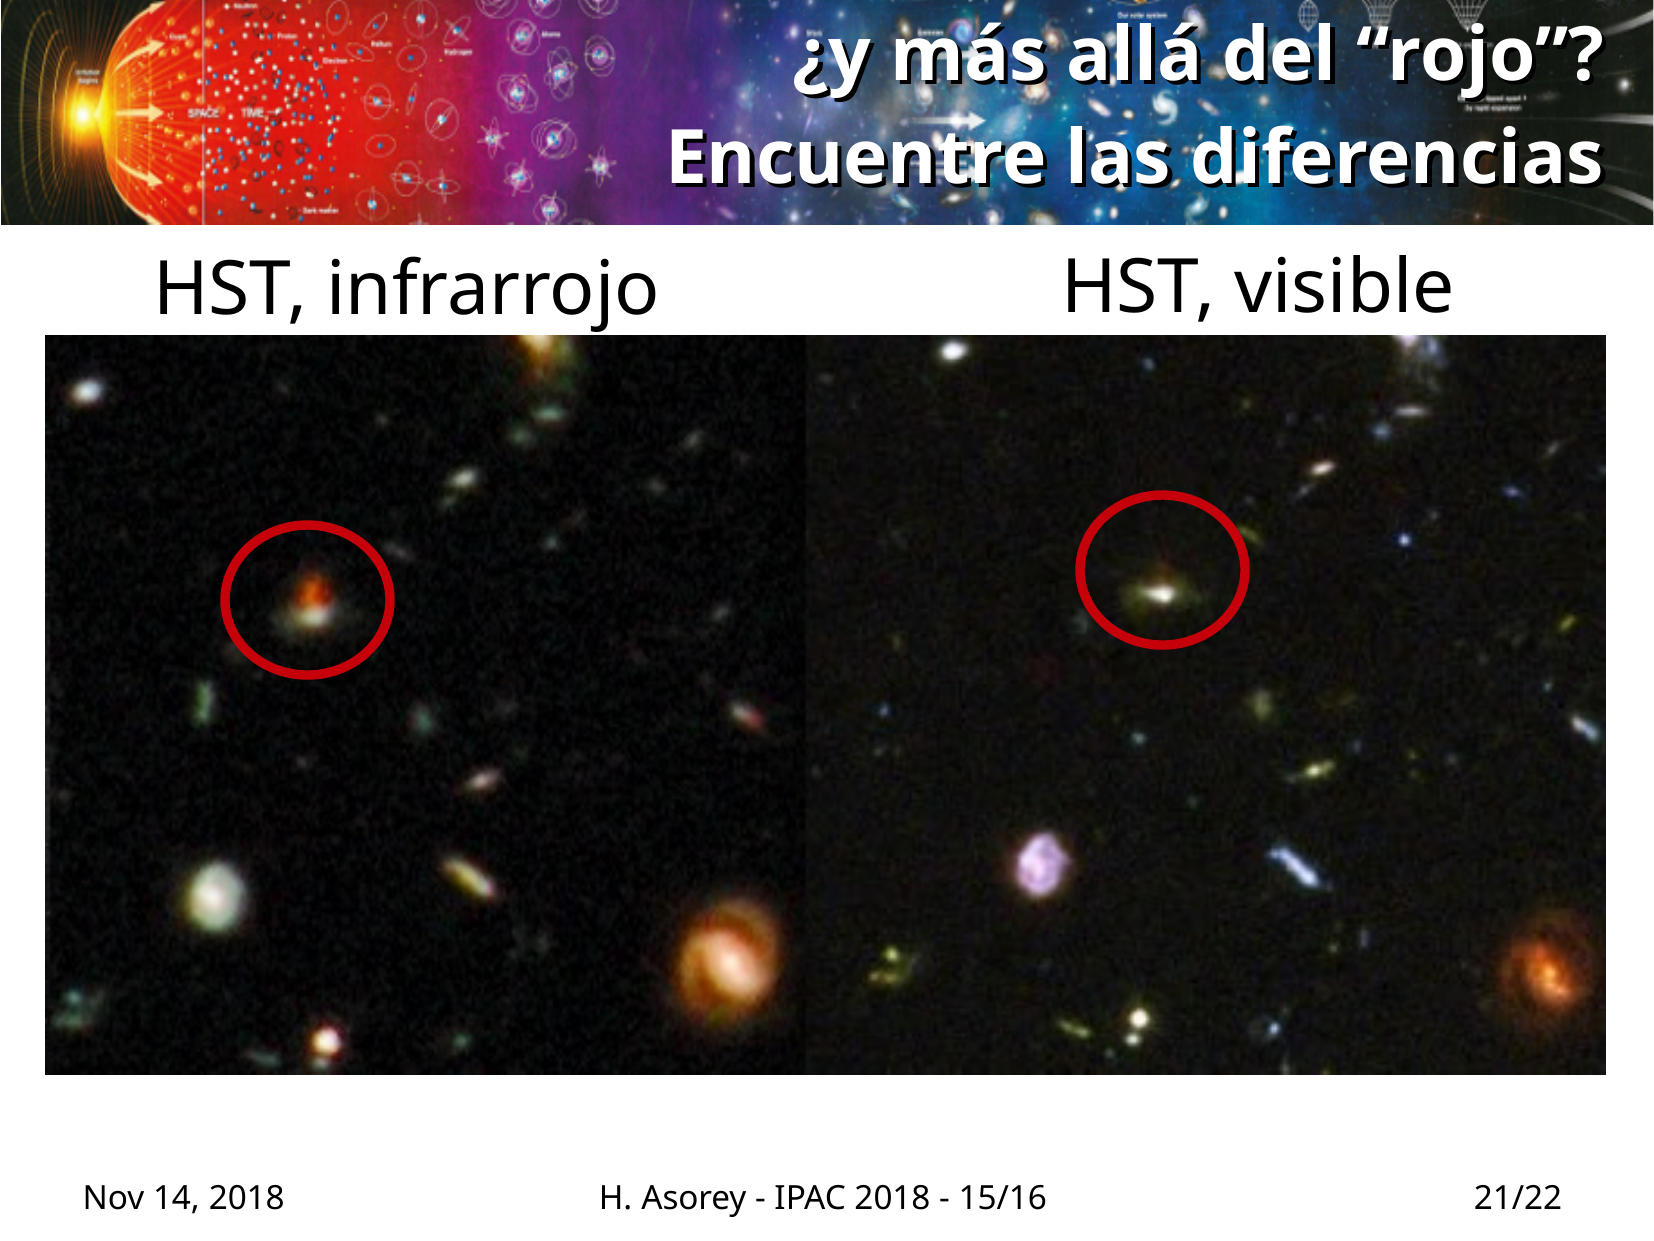

# ¿y más allá del “rojo”? Encuentre las diferencias
HST, visible
HST, infrarrojo
Nov 14, 2018
H. Asorey - IPAC 2018 - 15/16
21